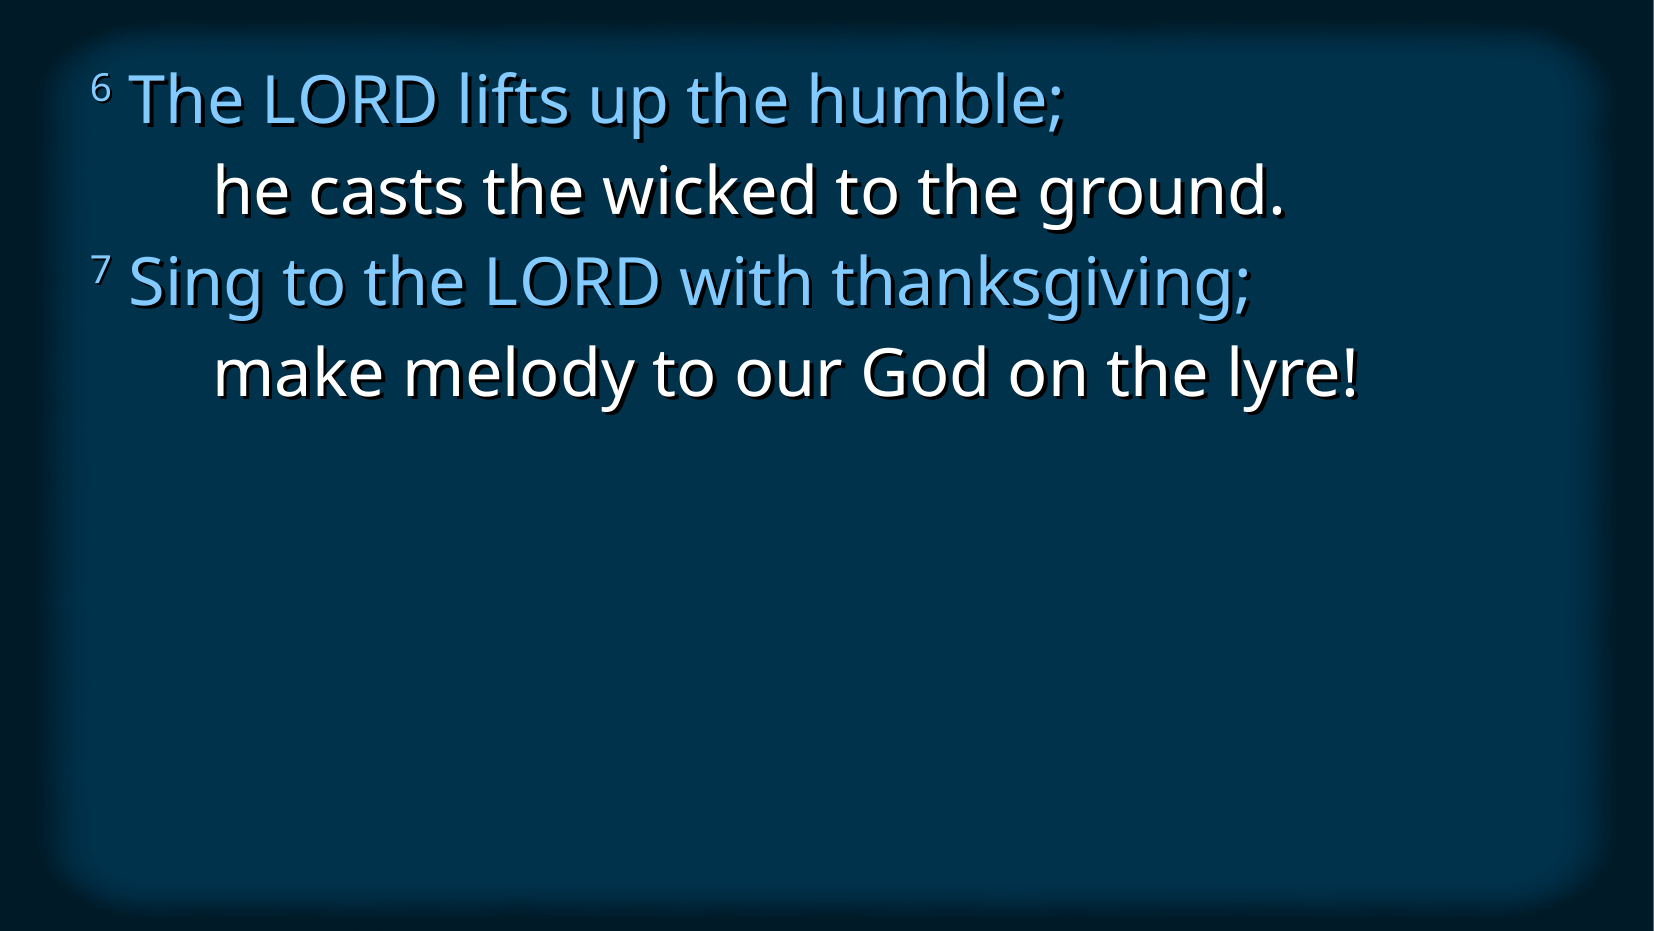

6 The LORD lifts up the humble;
 he casts the wicked to the ground.
7 Sing to the LORD with thanksgiving;
 make melody to our God on the lyre!